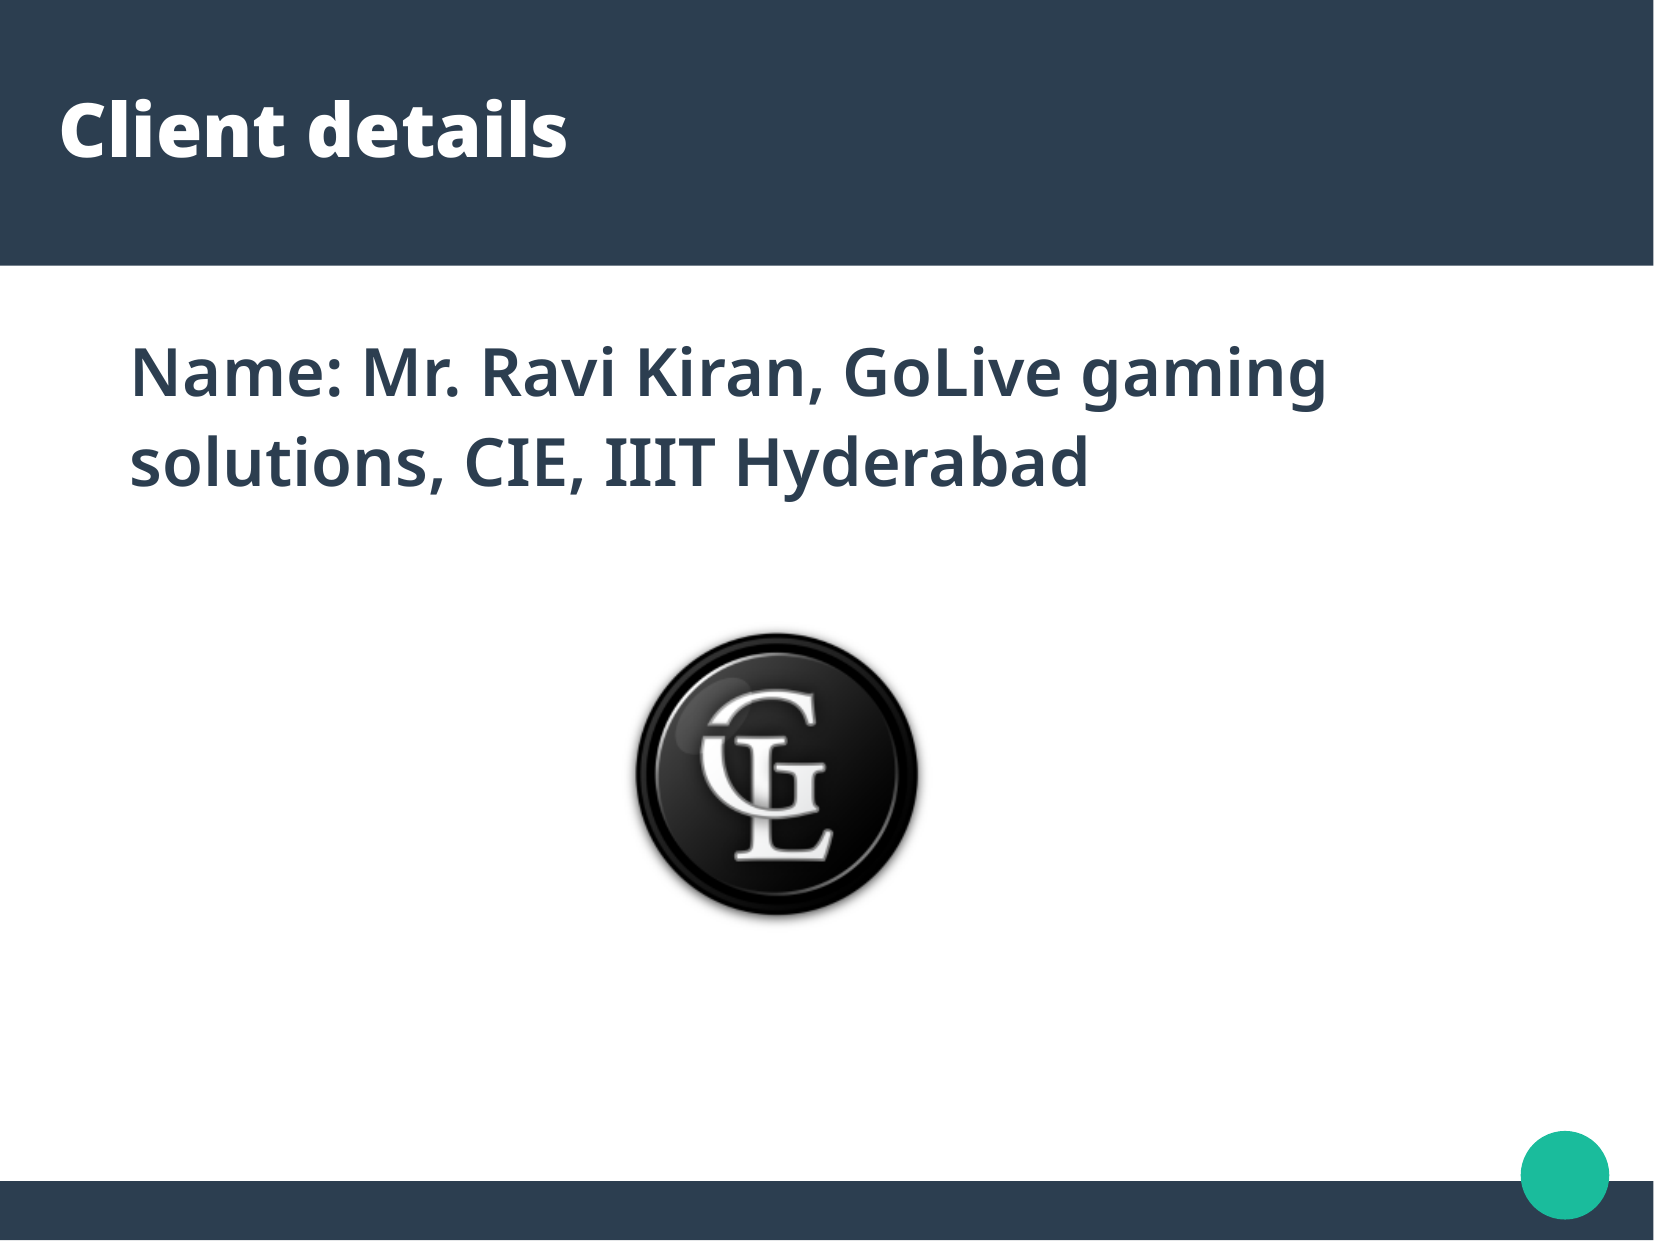

# Client details
Name: Mr. Ravi Kiran, GoLive gaming solutions, CIE, IIIT Hyderabad